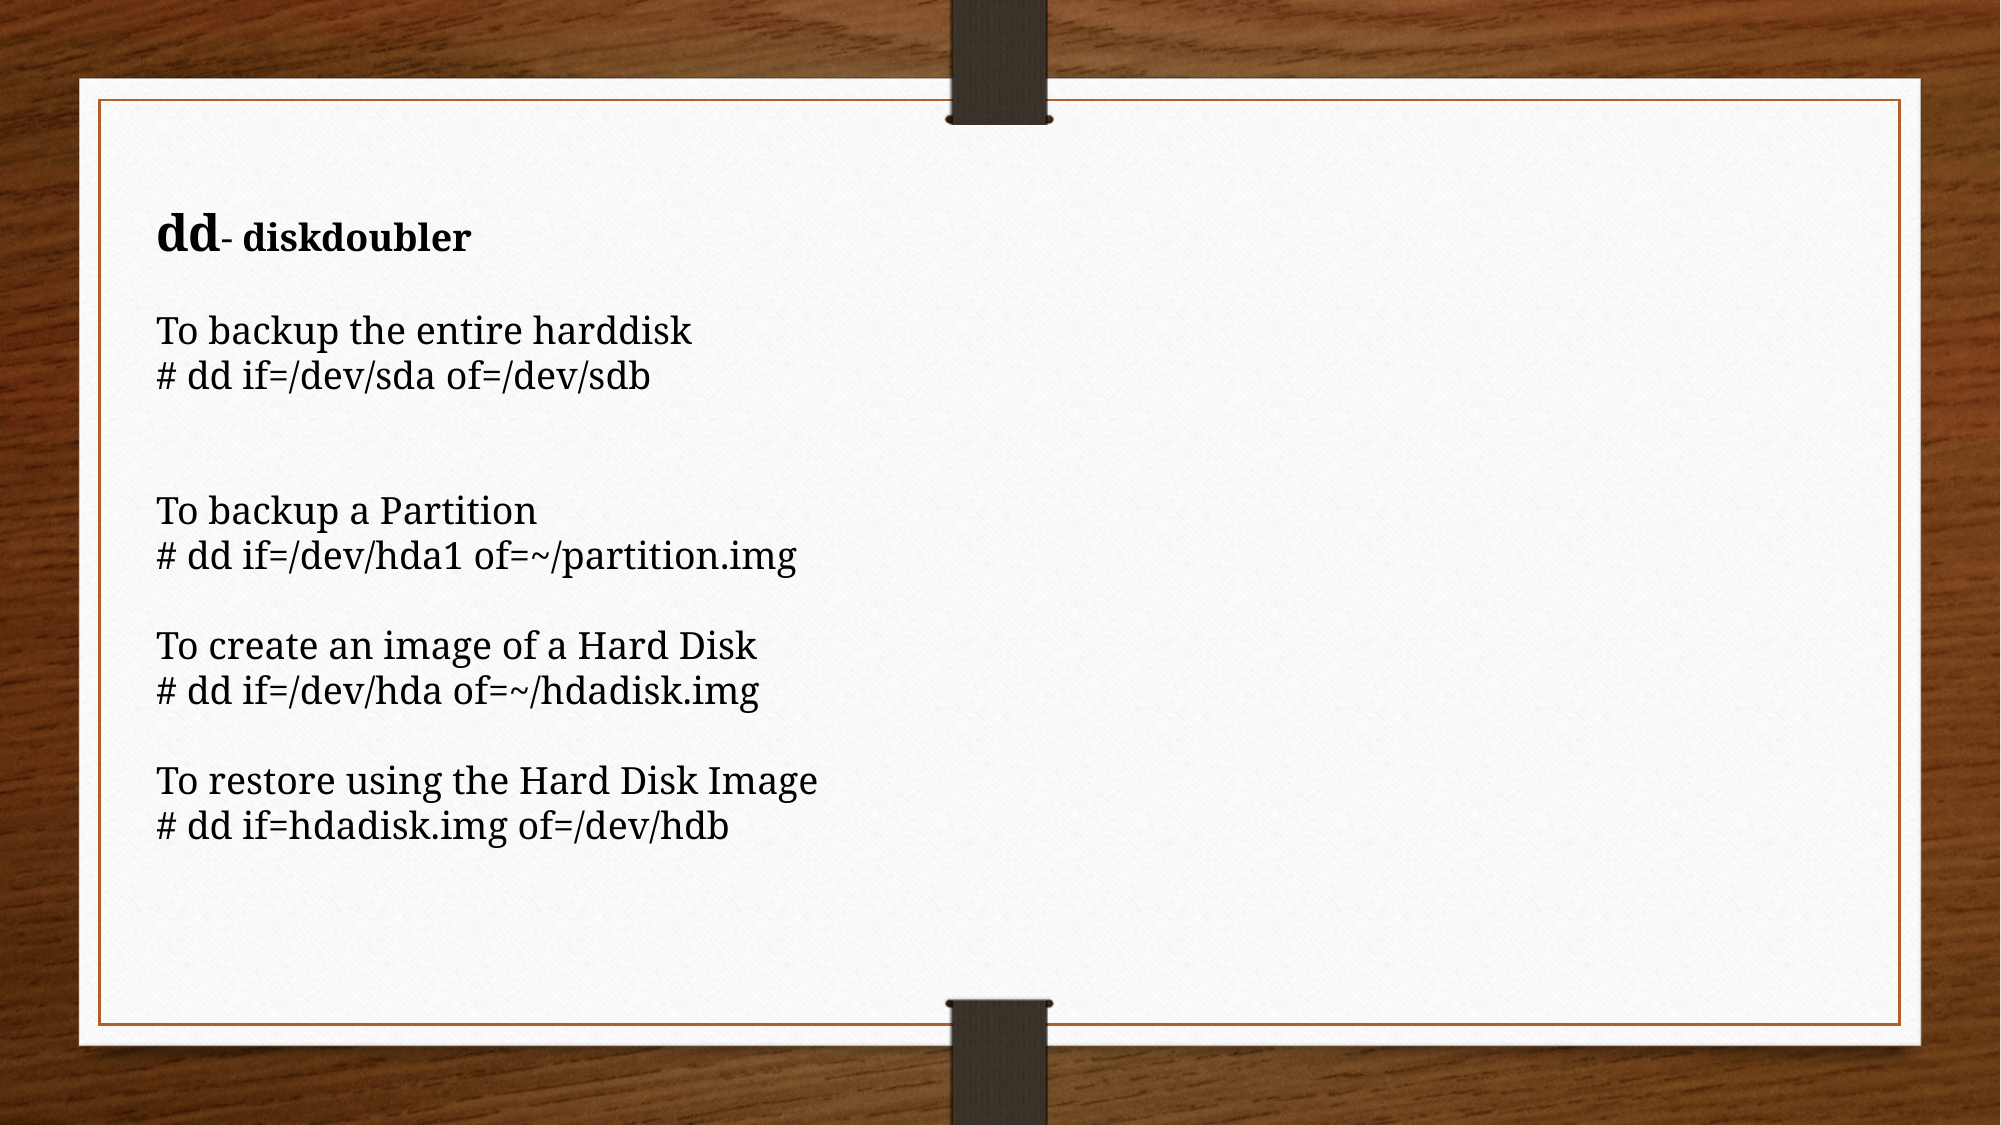

dd- diskdoubler
To backup the entire harddisk
# dd if=/dev/sda of=/dev/sdb
To backup a Partition
# dd if=/dev/hda1 of=~/partition.img
To create an image of a Hard Disk
# dd if=/dev/hda of=~/hdadisk.img
To restore using the Hard Disk Image
# dd if=hdadisk.img of=/dev/hdb